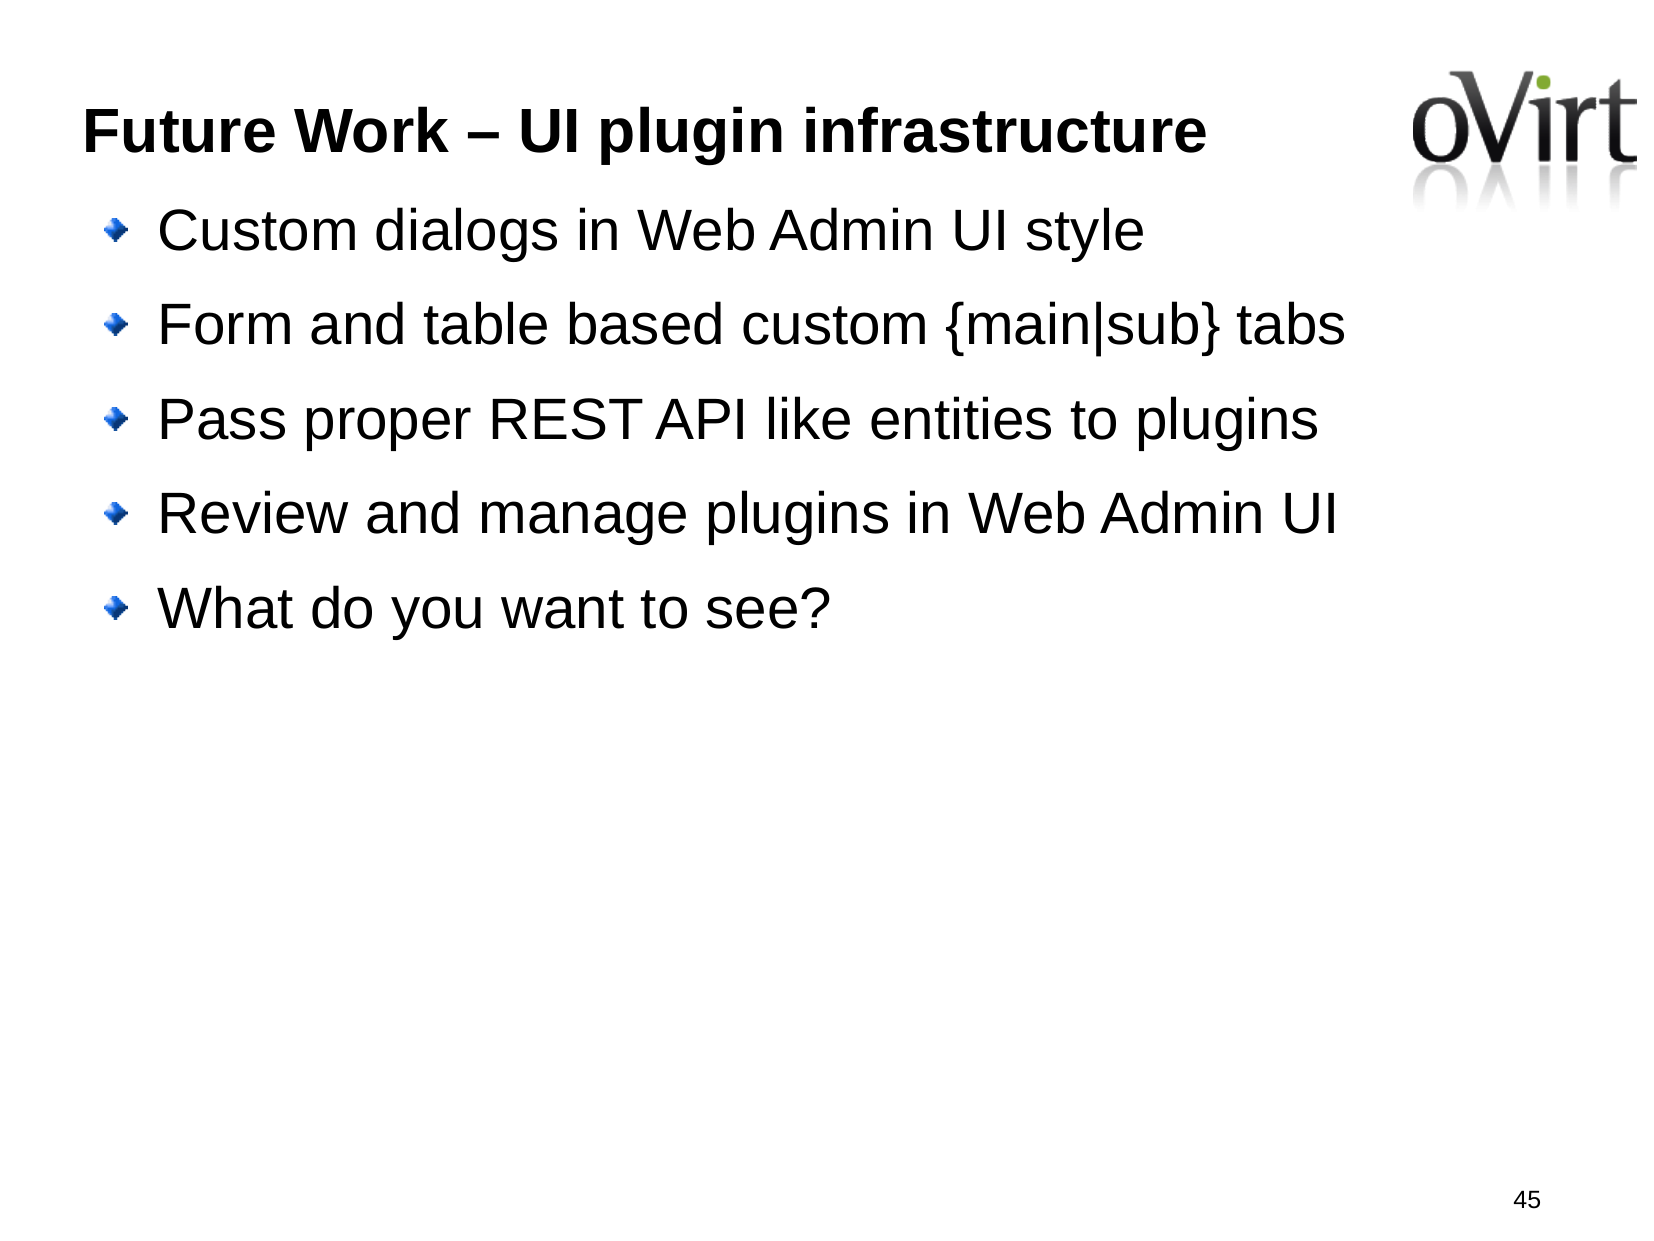

# Future Work – UI plugin infrastructure
Custom dialogs in Web Admin UI style
Form and table based custom {main|sub} tabs
Pass proper REST API like entities to plugins
Review and manage plugins in Web Admin UI
What do you want to see?